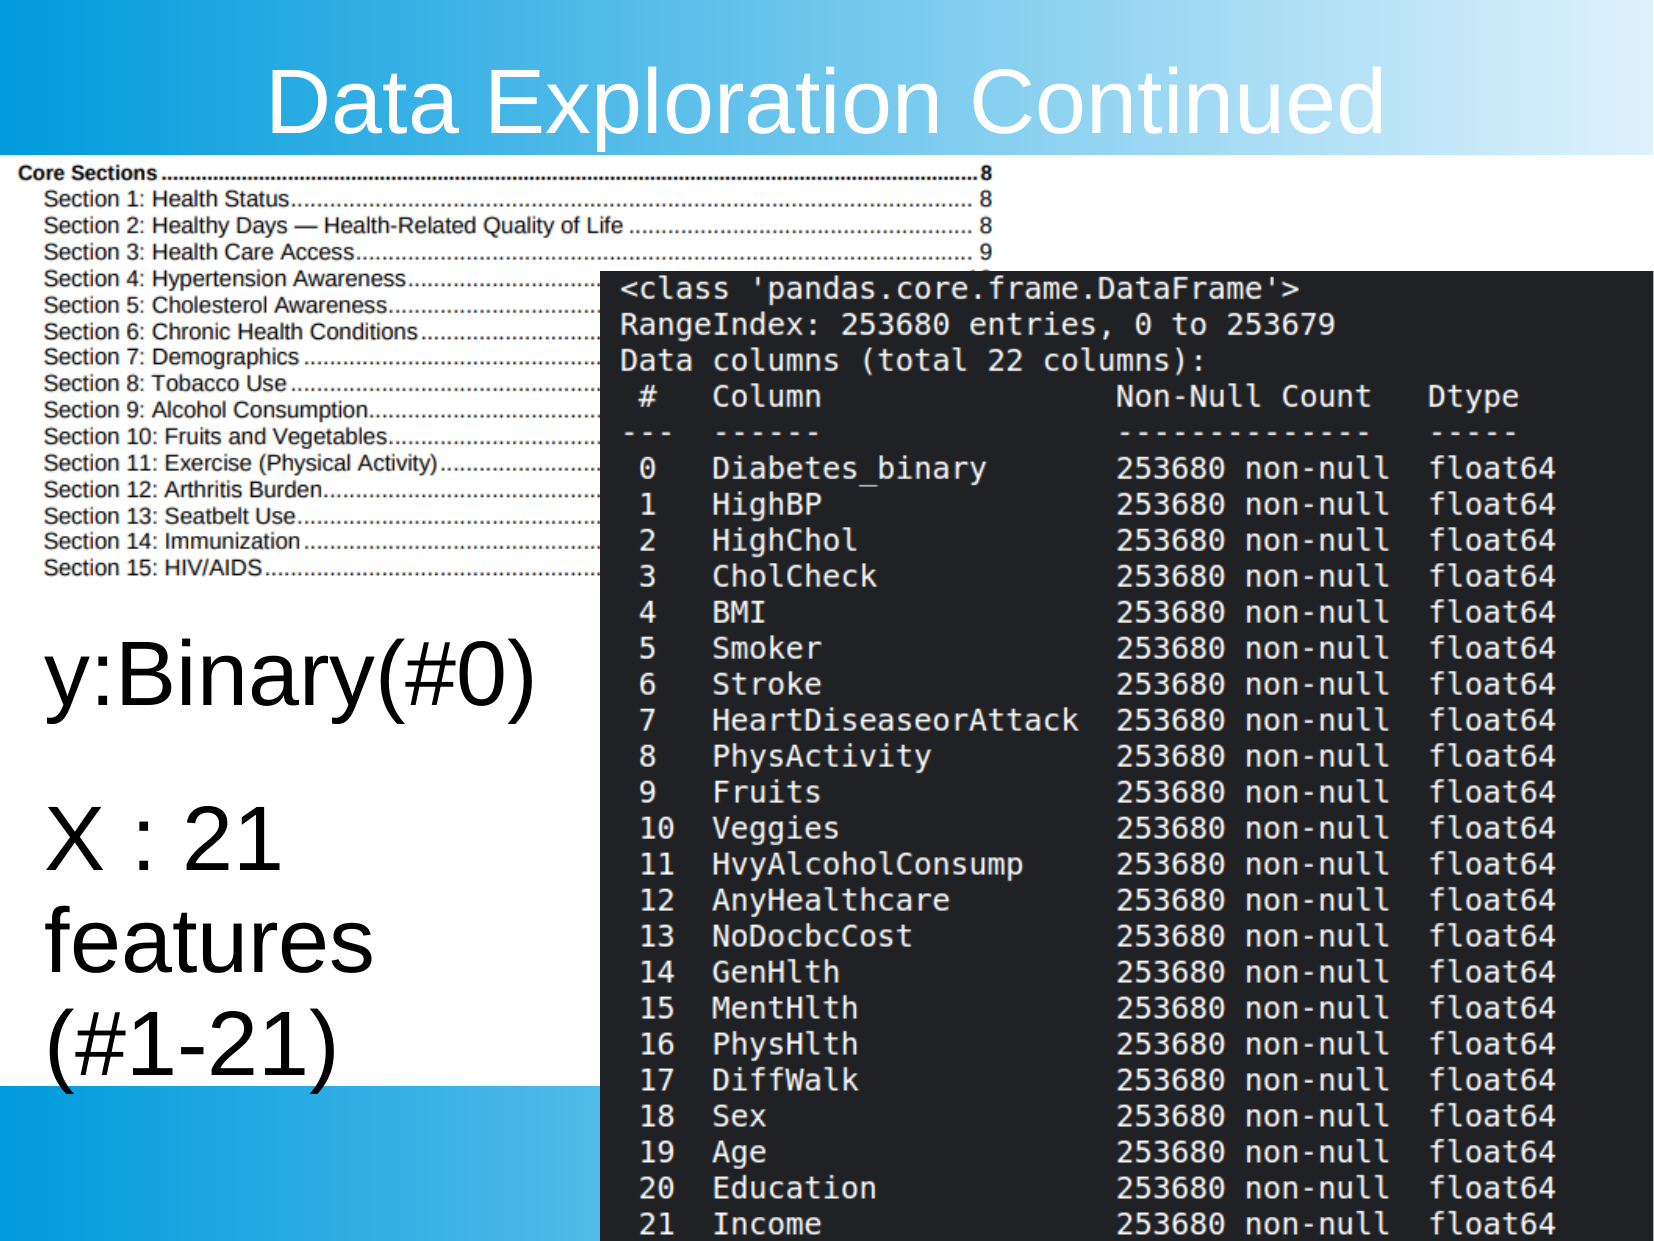

# Data Exploration Continued
y:Binary(#0)
X : 21 features (#1-21)